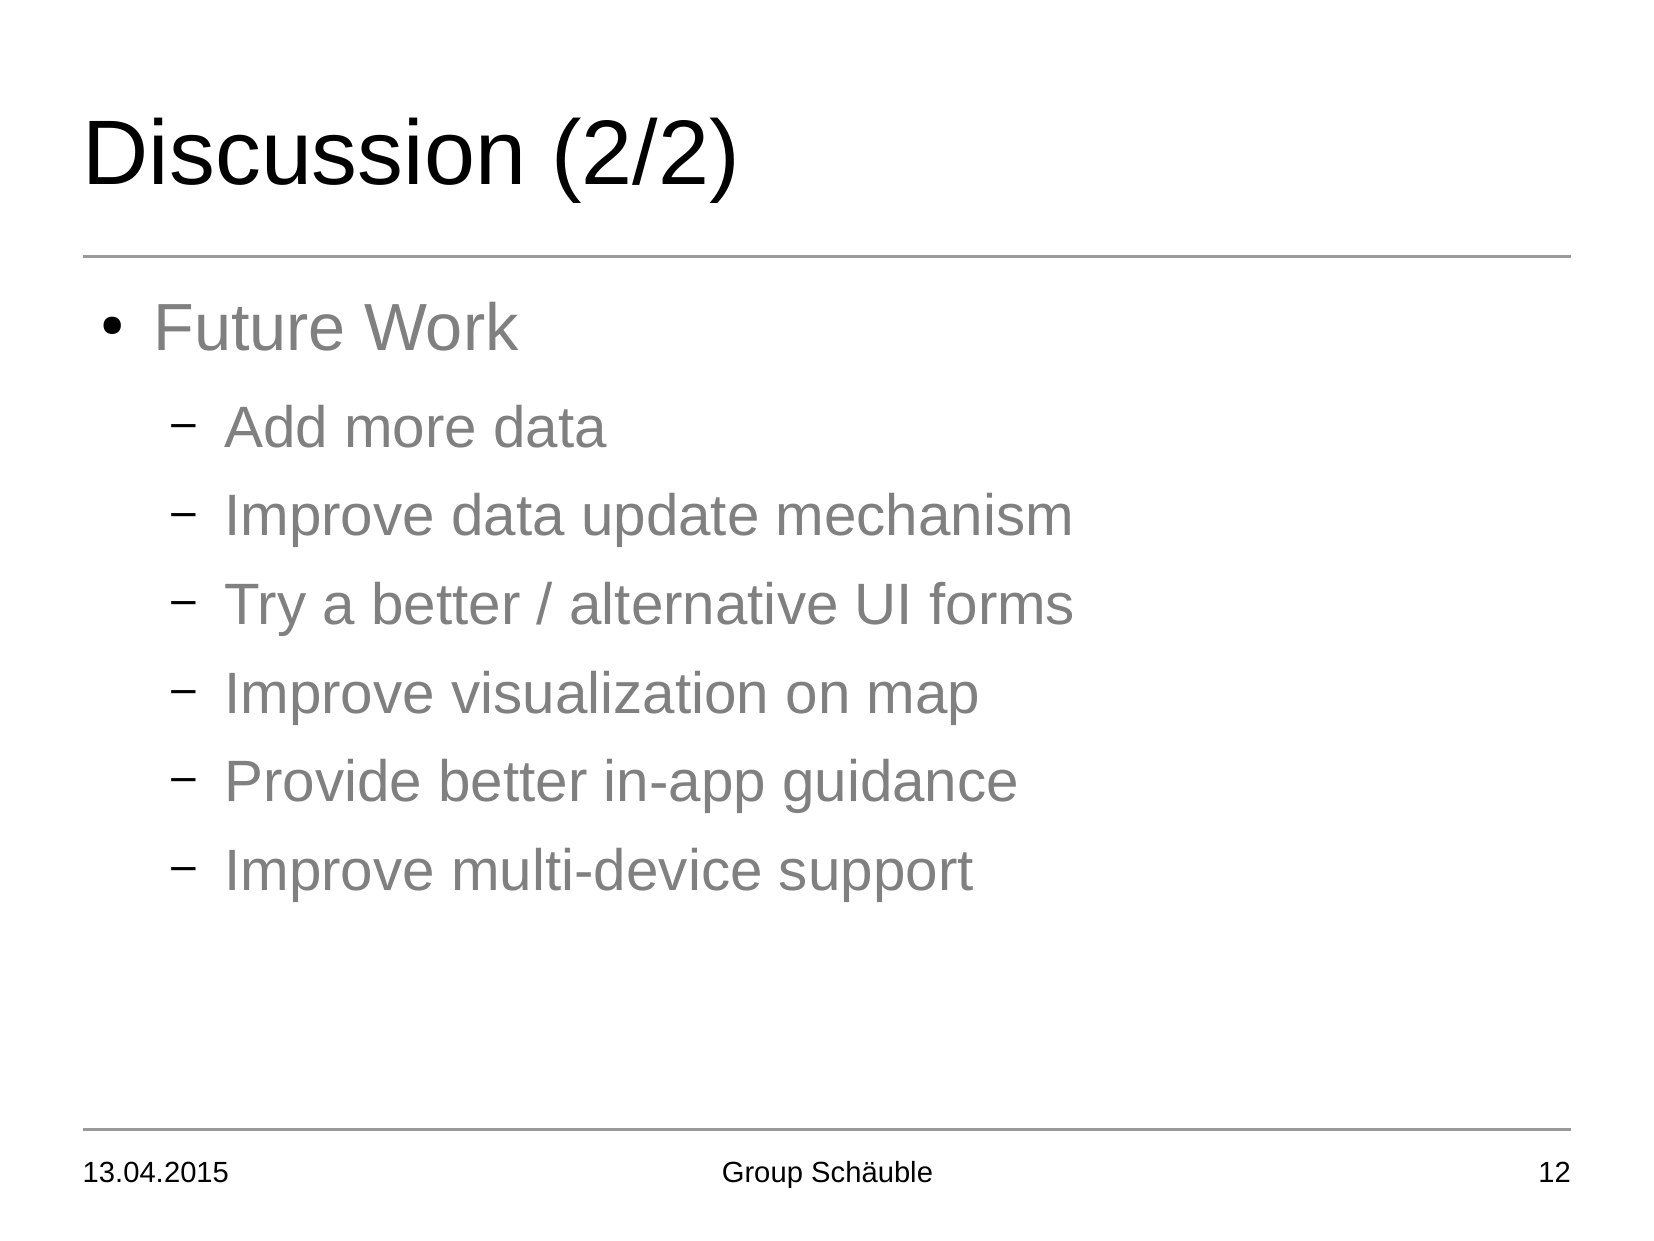

# Discussion (2/2)
Future Work
Add more data
Improve data update mechanism
Try a better / alternative UI forms
Improve visualization on map
Provide better in-app guidance
Improve multi-device support
13.04.2015
Group Schäuble
12